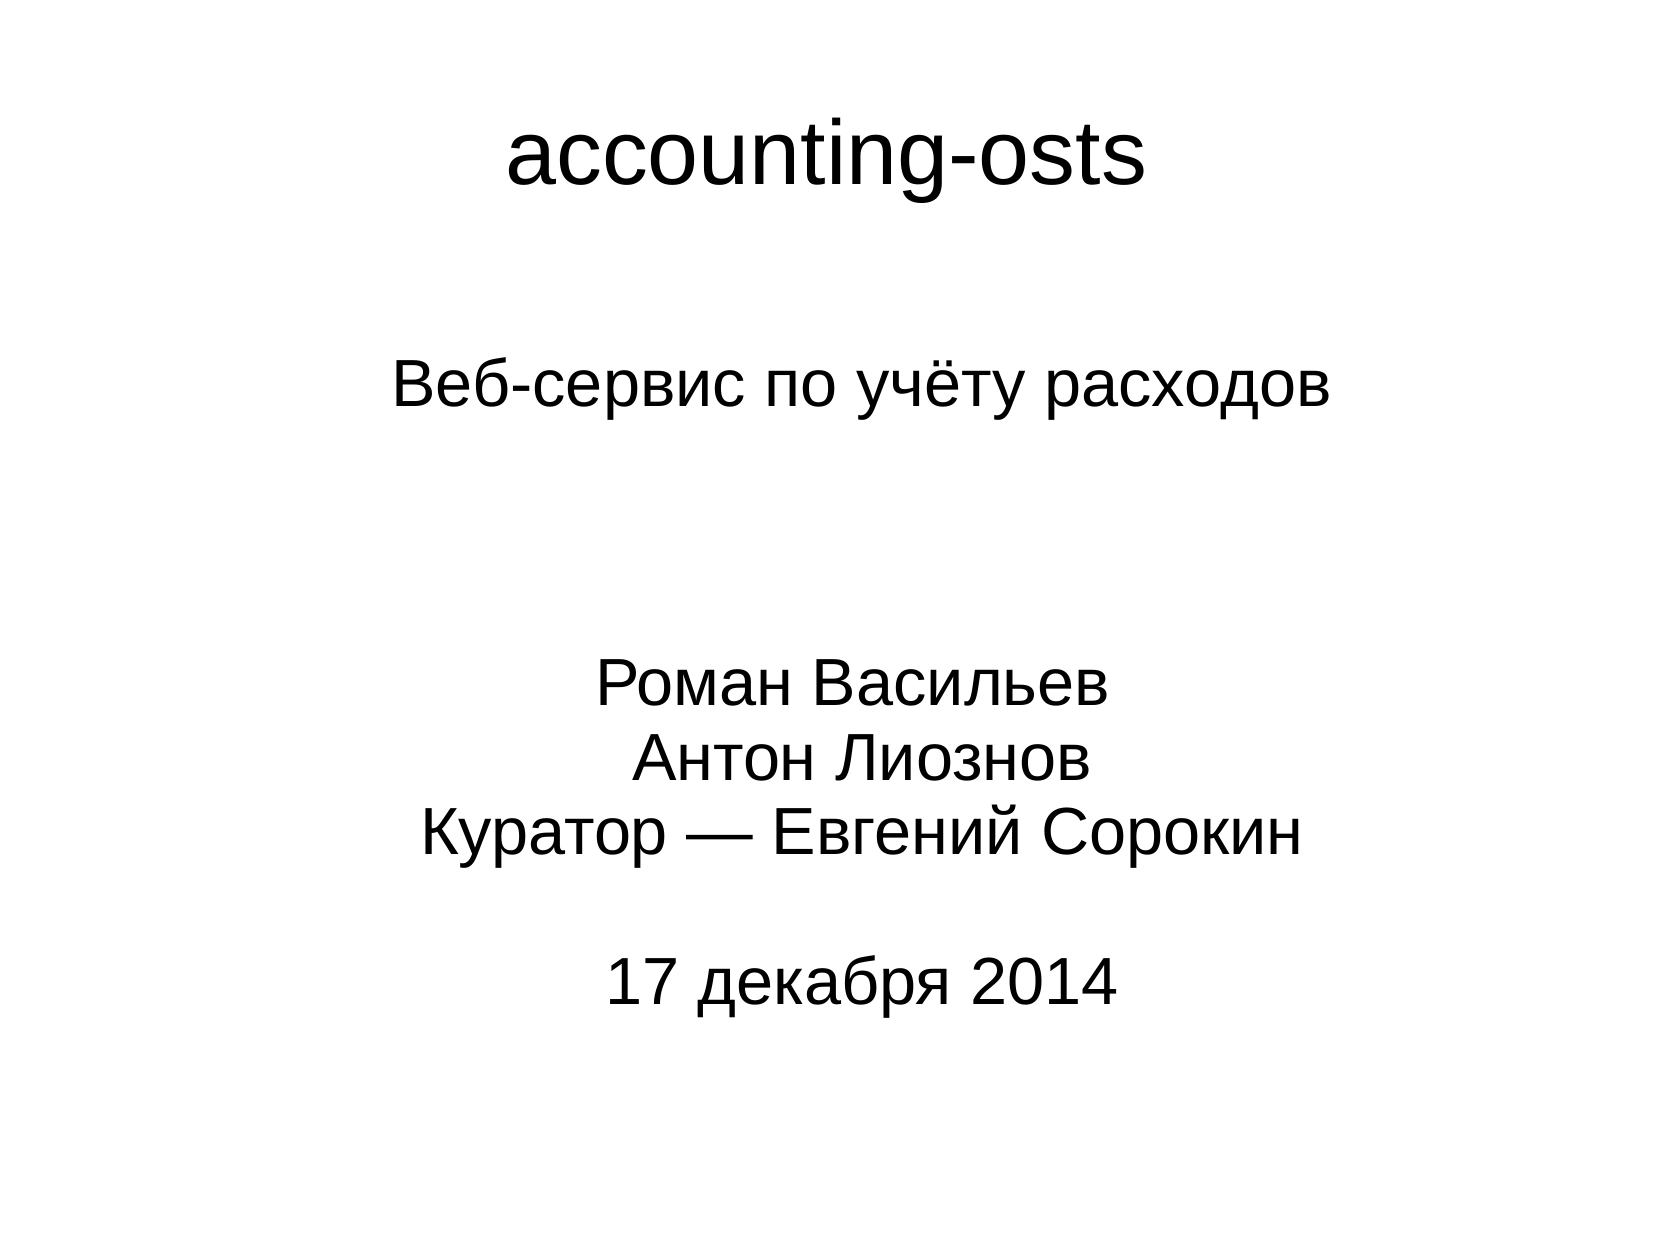

# accounting-osts
Веб-сервис по учёту расходов
Роман Васильев
Антон Лиознов
Куратор — Евгений Сорокин
17 декабря 2014